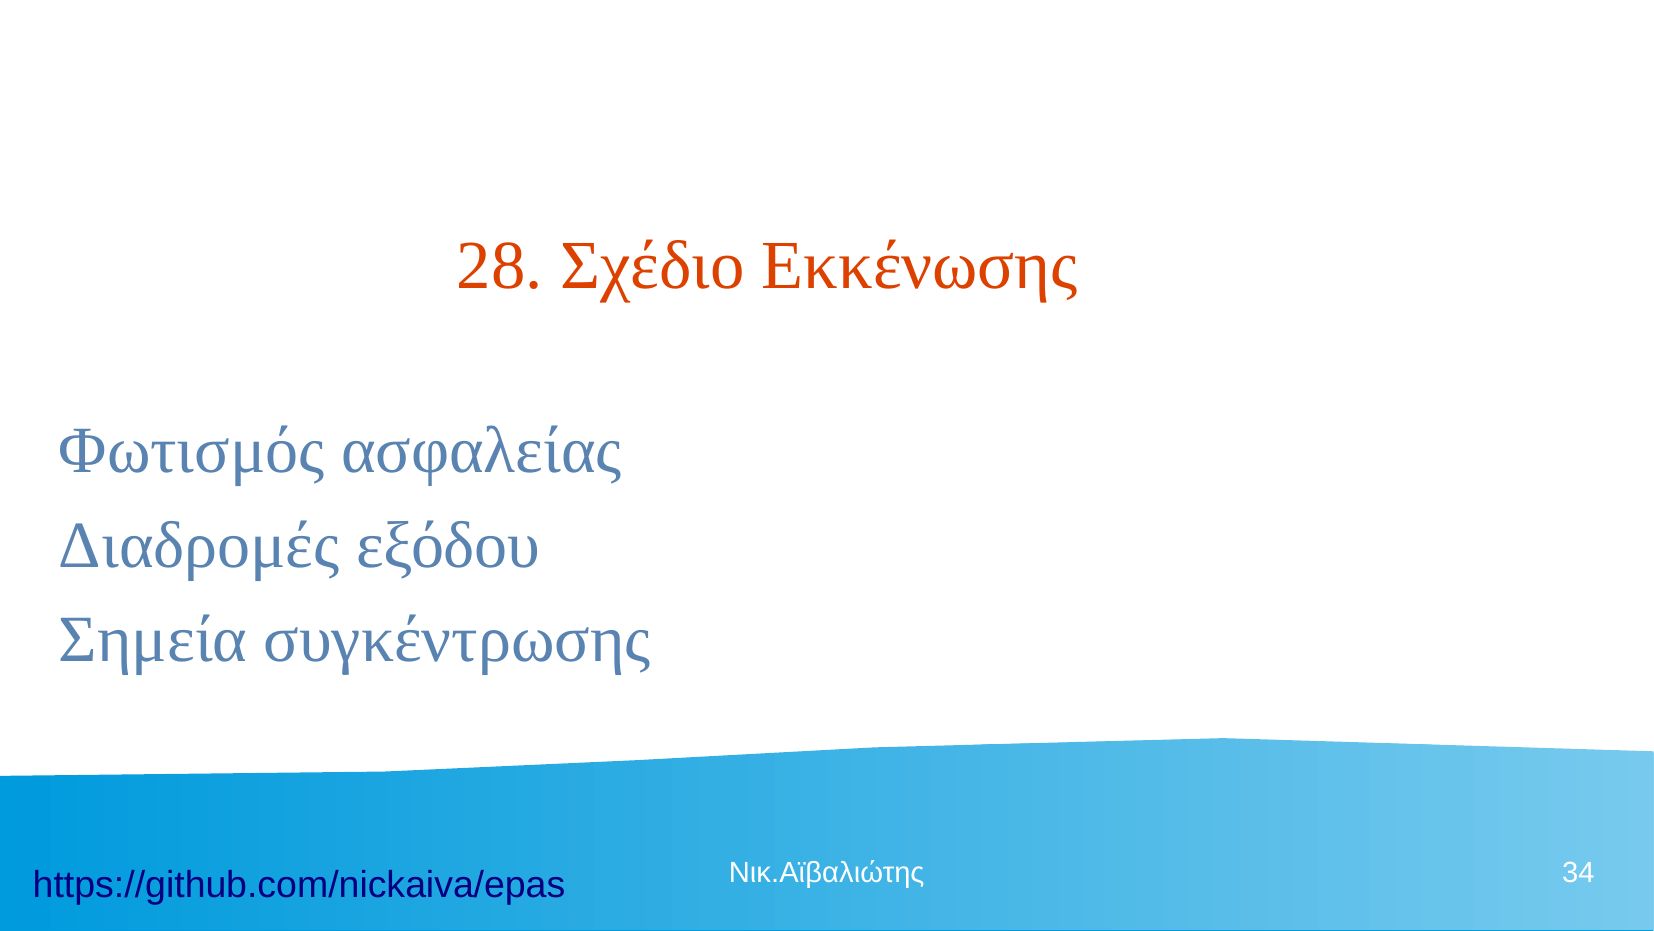

# 28. Σχέδιο Εκκένωσης
Φωτισμός ασφαλείας
Διαδρομές εξόδου
Σημεία συγκέντρωσης
Νικ.Αϊβαλιώτης
34